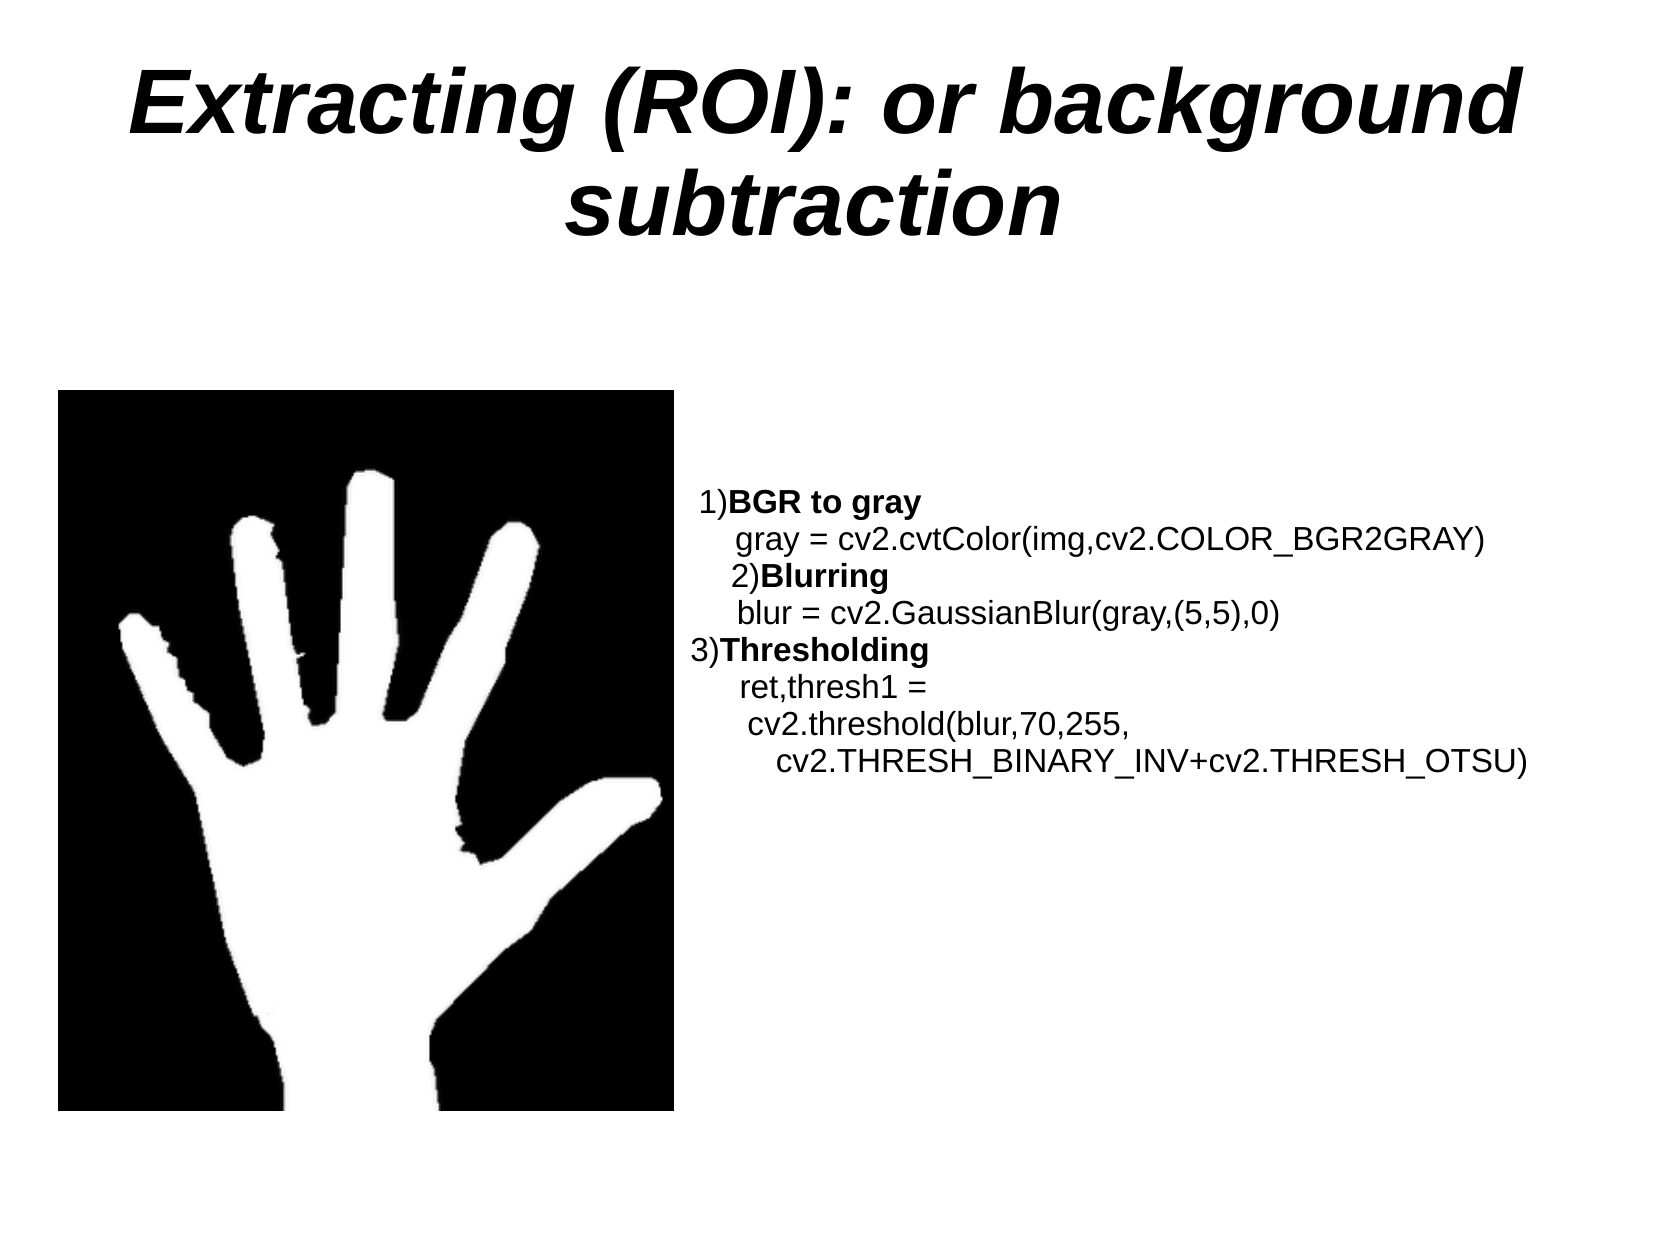

# Extracting (ROI): or background subtraction
1)BGR to gray
 gray = cv2.cvtColor(img,cv2.COLOR_BGR2GRAY)
2)Blurring
 blur = cv2.GaussianBlur(gray,(5,5),0)
3)Thresholding
 ret,thresh1 = cv2.threshold(blur,70,255,
 cv2.THRESH_BINARY_INV+cv2.THRESH_OTSU)